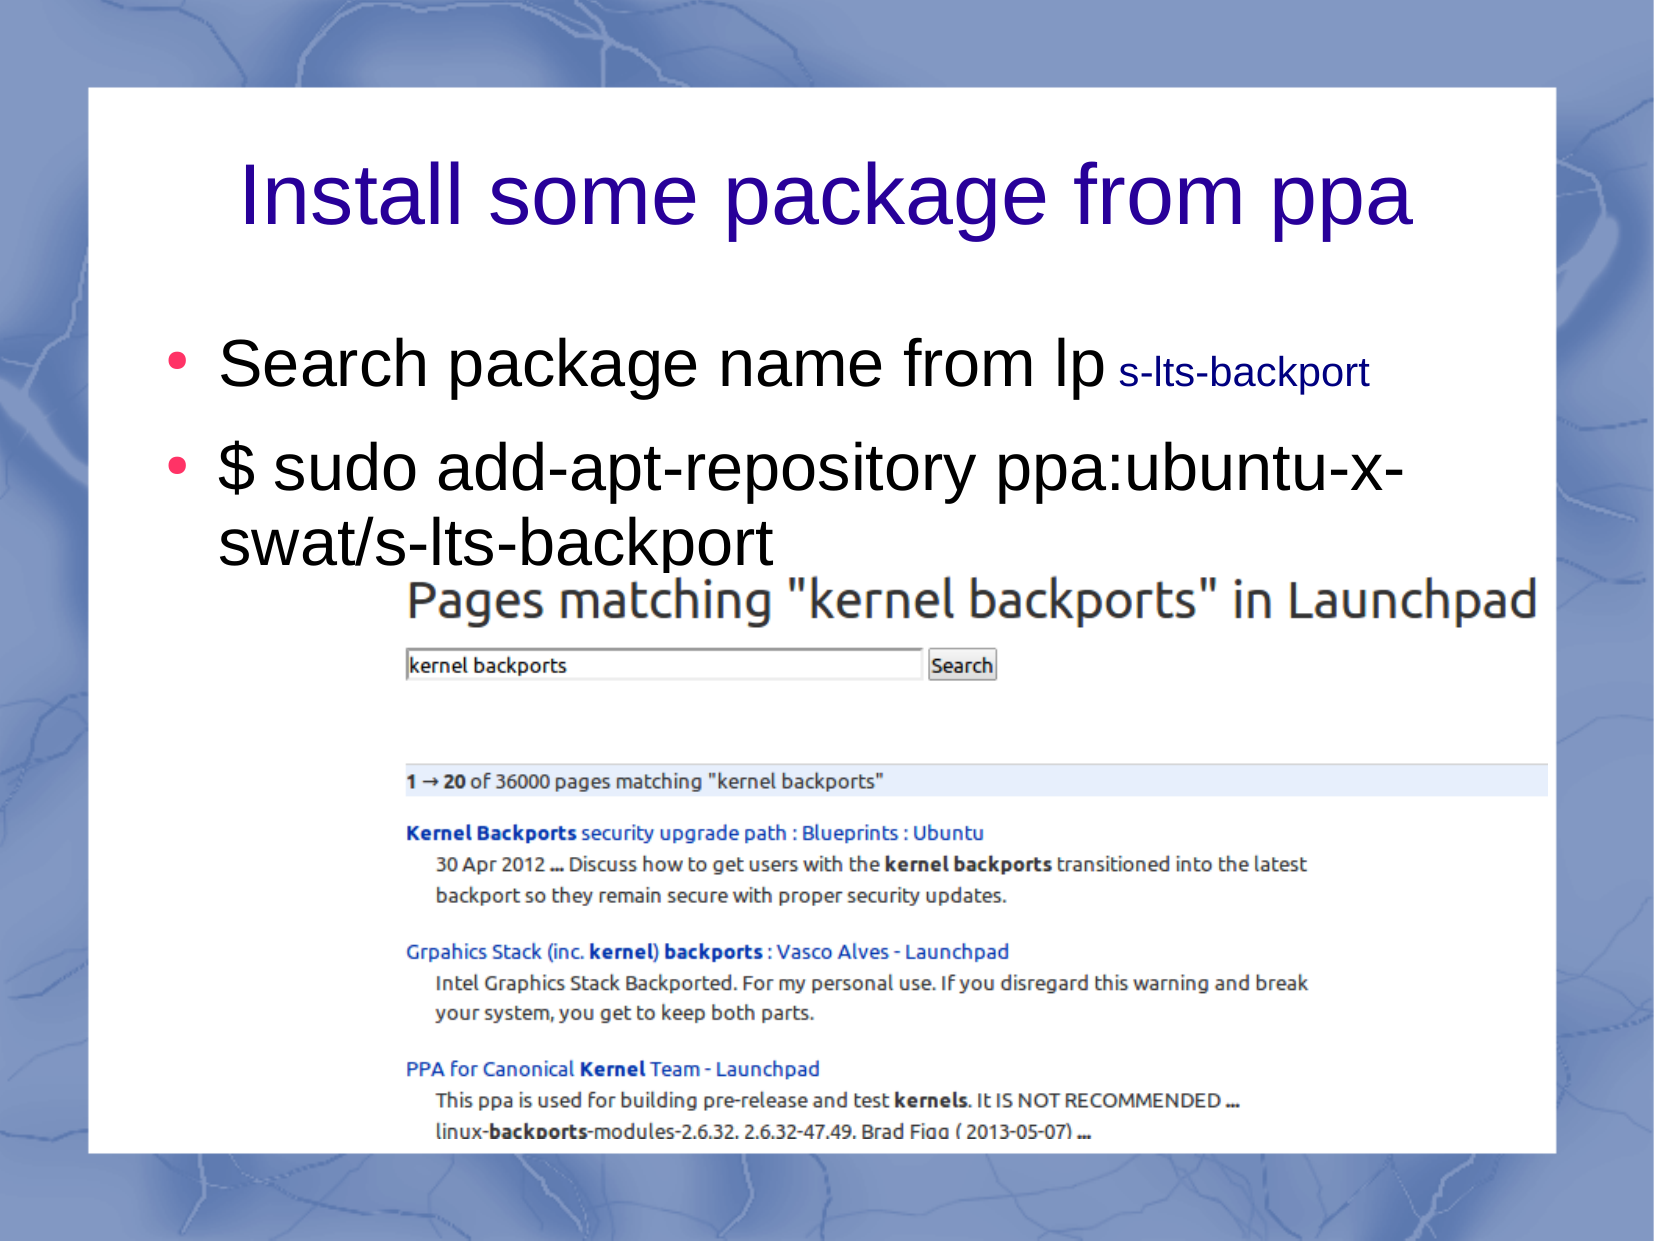

# Install some package from ppa
Search package name from lp s-lts-backport
$ sudo add-apt-repository ppa:ubuntu-x-swat/s-lts-backport